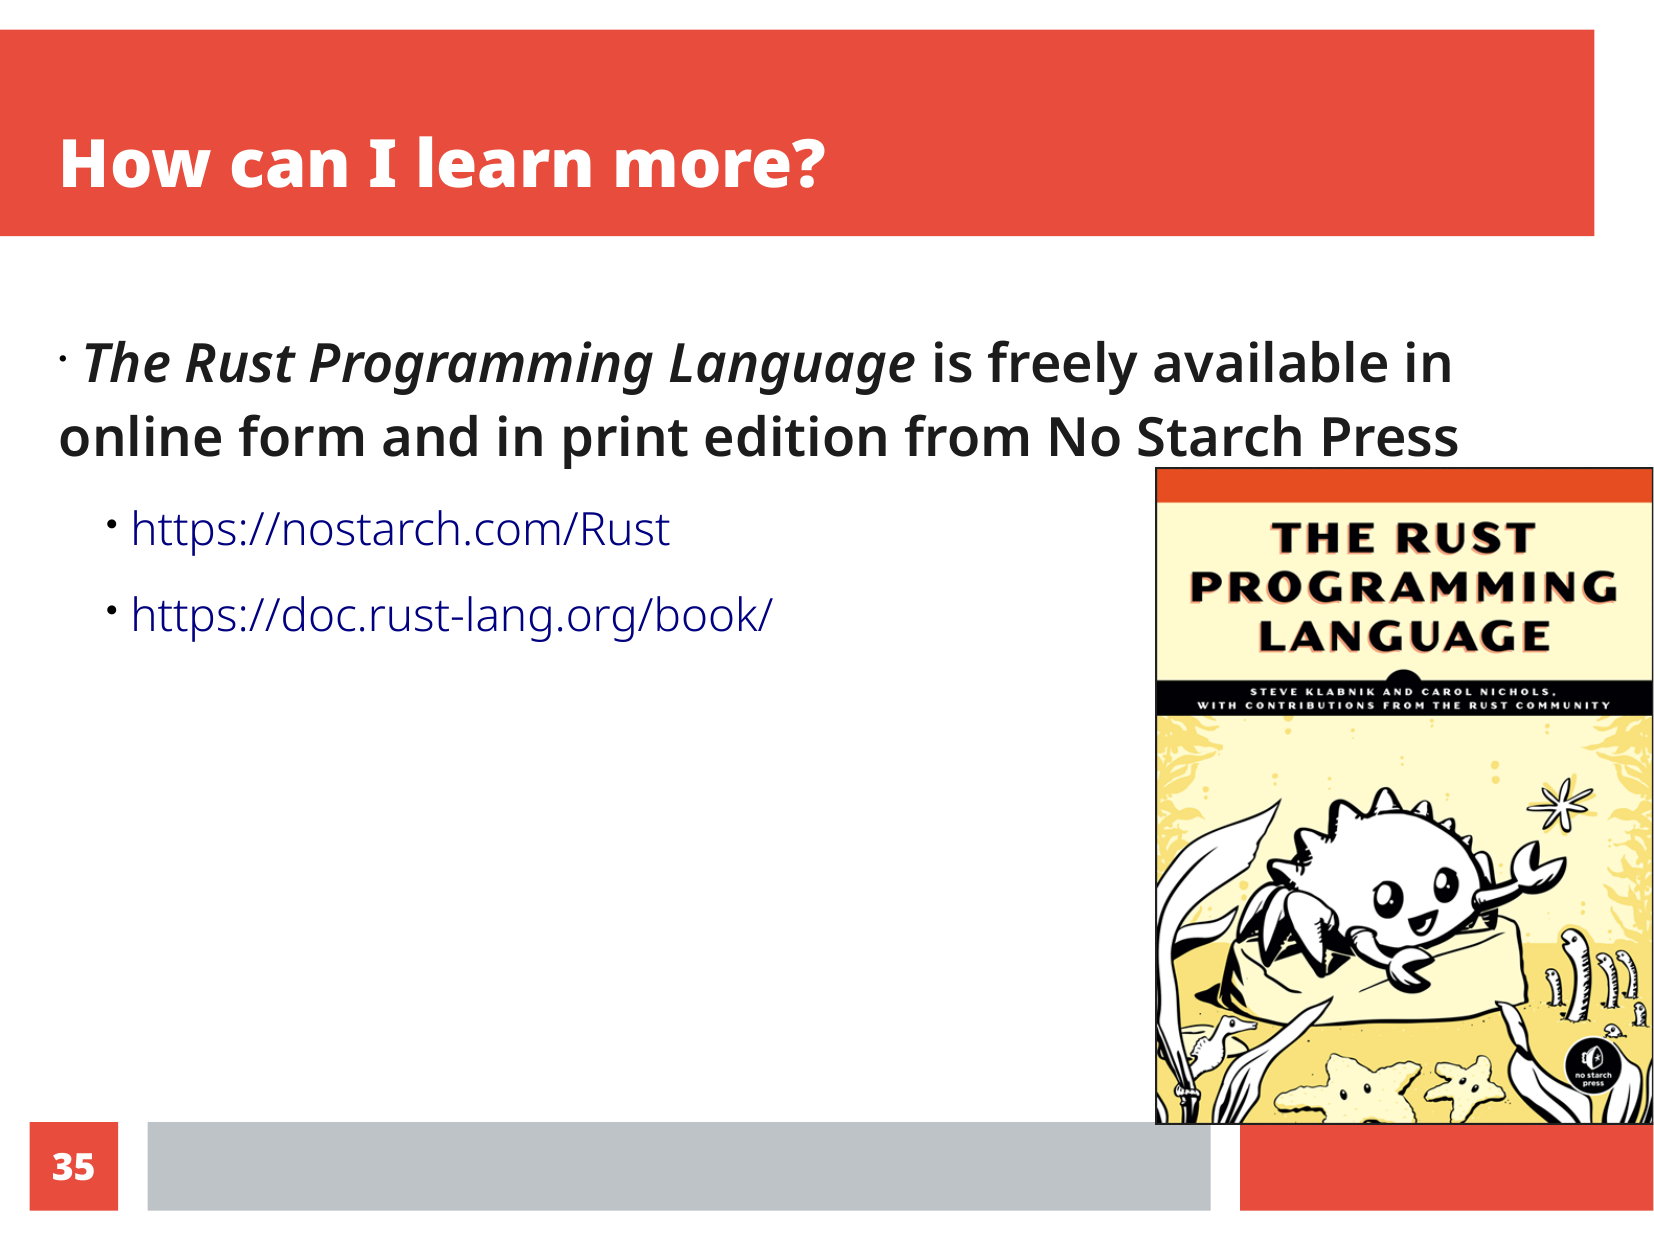

# How can I learn more?
 The Rust Programming Language is freely available in online form and in print edition from No Starch Press
 https://nostarch.com/Rust
 https://doc.rust-lang.org/book/
35